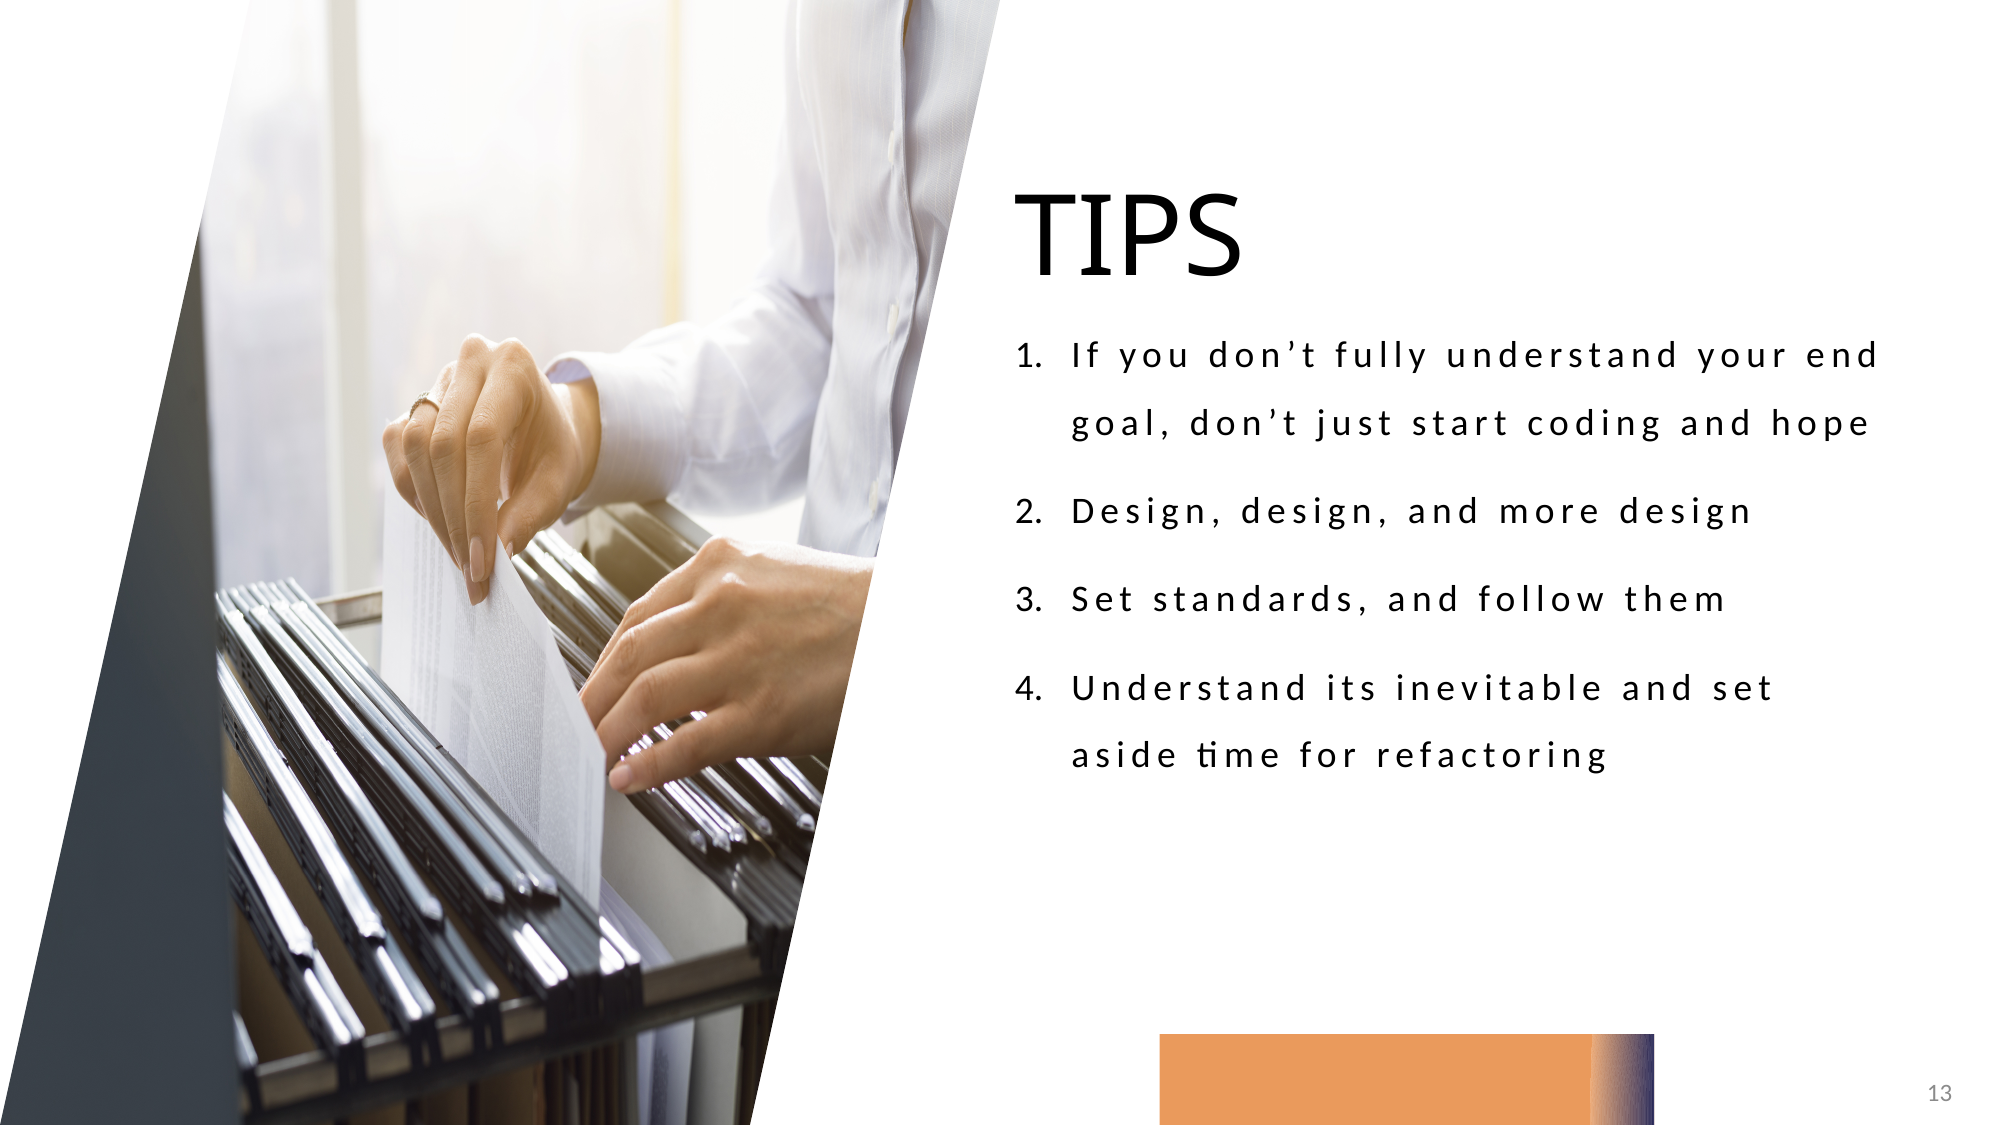

# Tips
If you don’t fully understand your end goal, don’t just start coding and hope
Design, design, and more design
Set standards, and follow them
Understand its inevitable and set aside time for refactoring